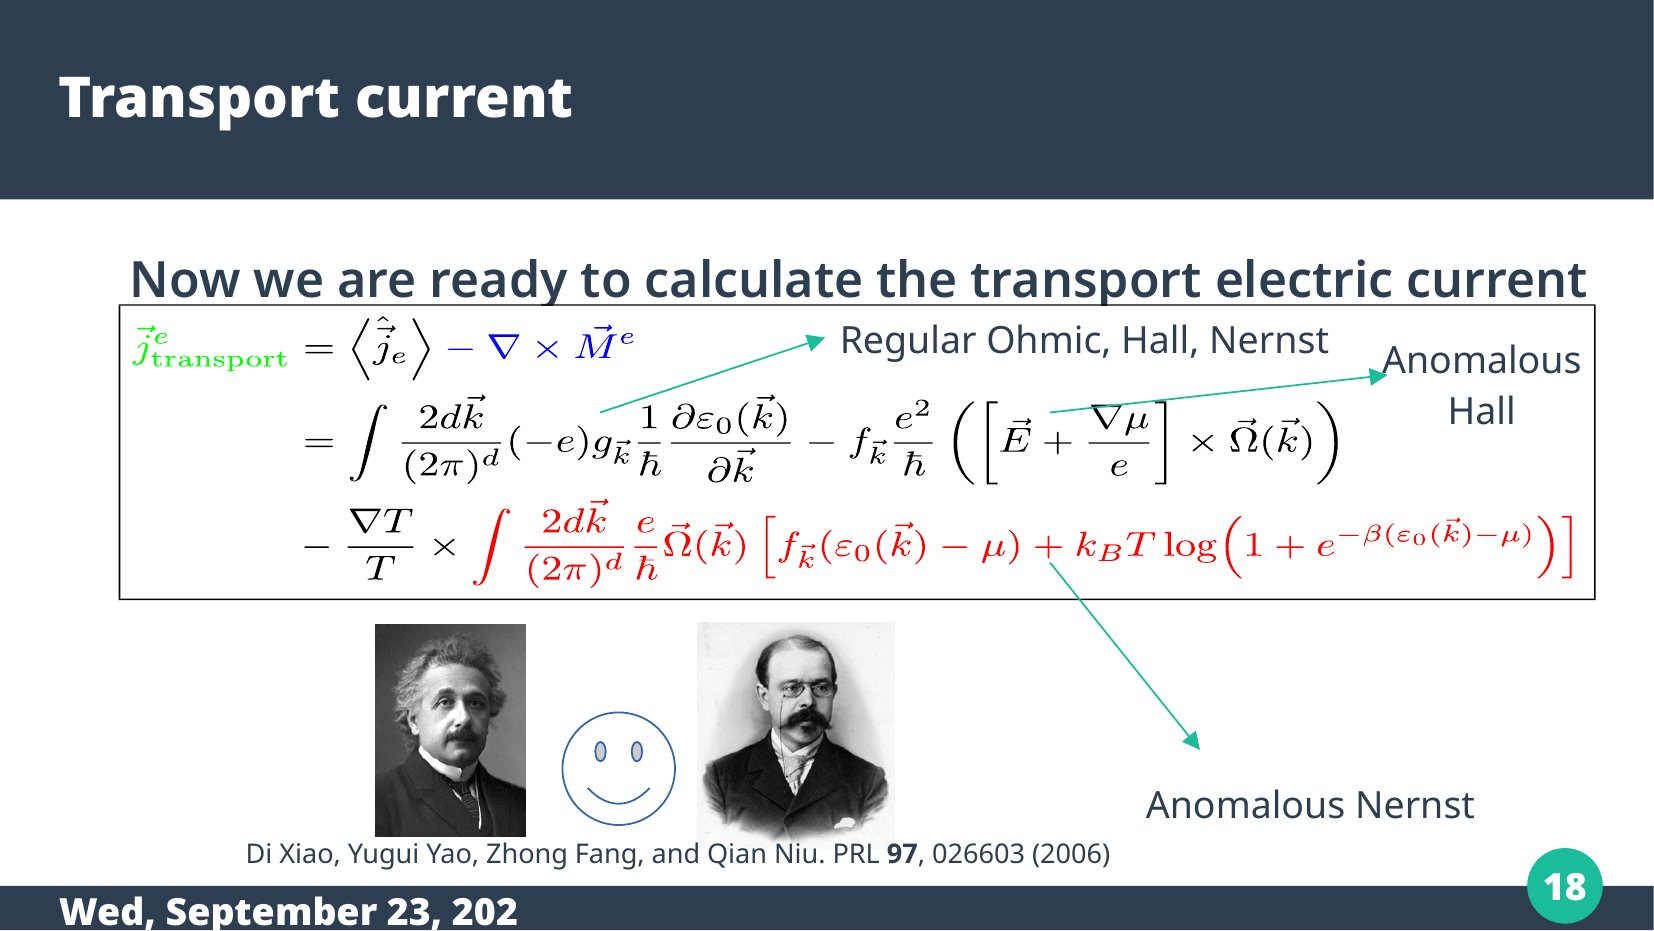

# Transport current
Now we are ready to calculate the transport electric current
Regular Ohmic, Hall, Nernst
Anomalous
Hall
Anomalous Nernst
Di Xiao, Yugui Yao, Zhong Fang, and Qian Niu. PRL 97, 026603 (2006)